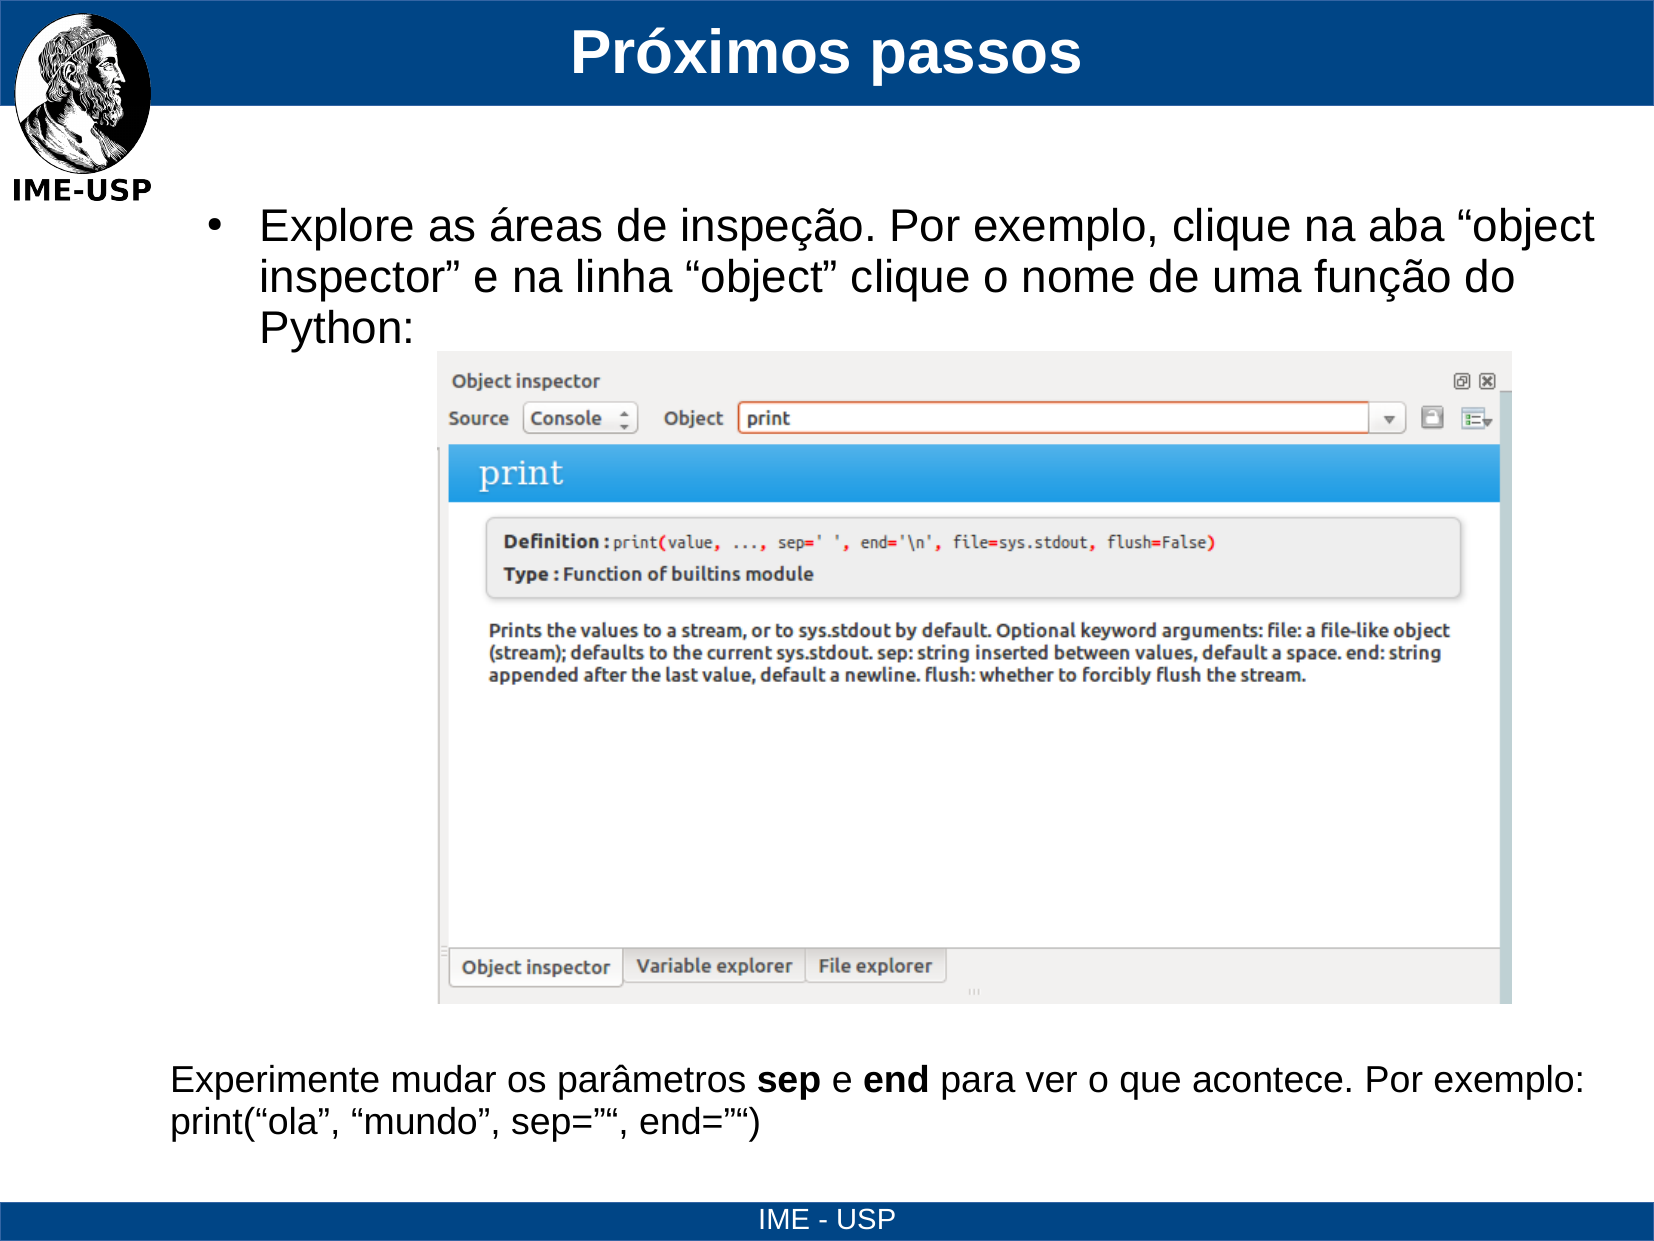

# Próximos passos
Explore as áreas de inspeção. Por exemplo, clique na aba “object inspector” e na linha “object” clique o nome de uma função do Python:
Experimente mudar os parâmetros sep e end para ver o que acontece. Por exemplo:
print(“ola”, “mundo”, sep=”“, end=”“)